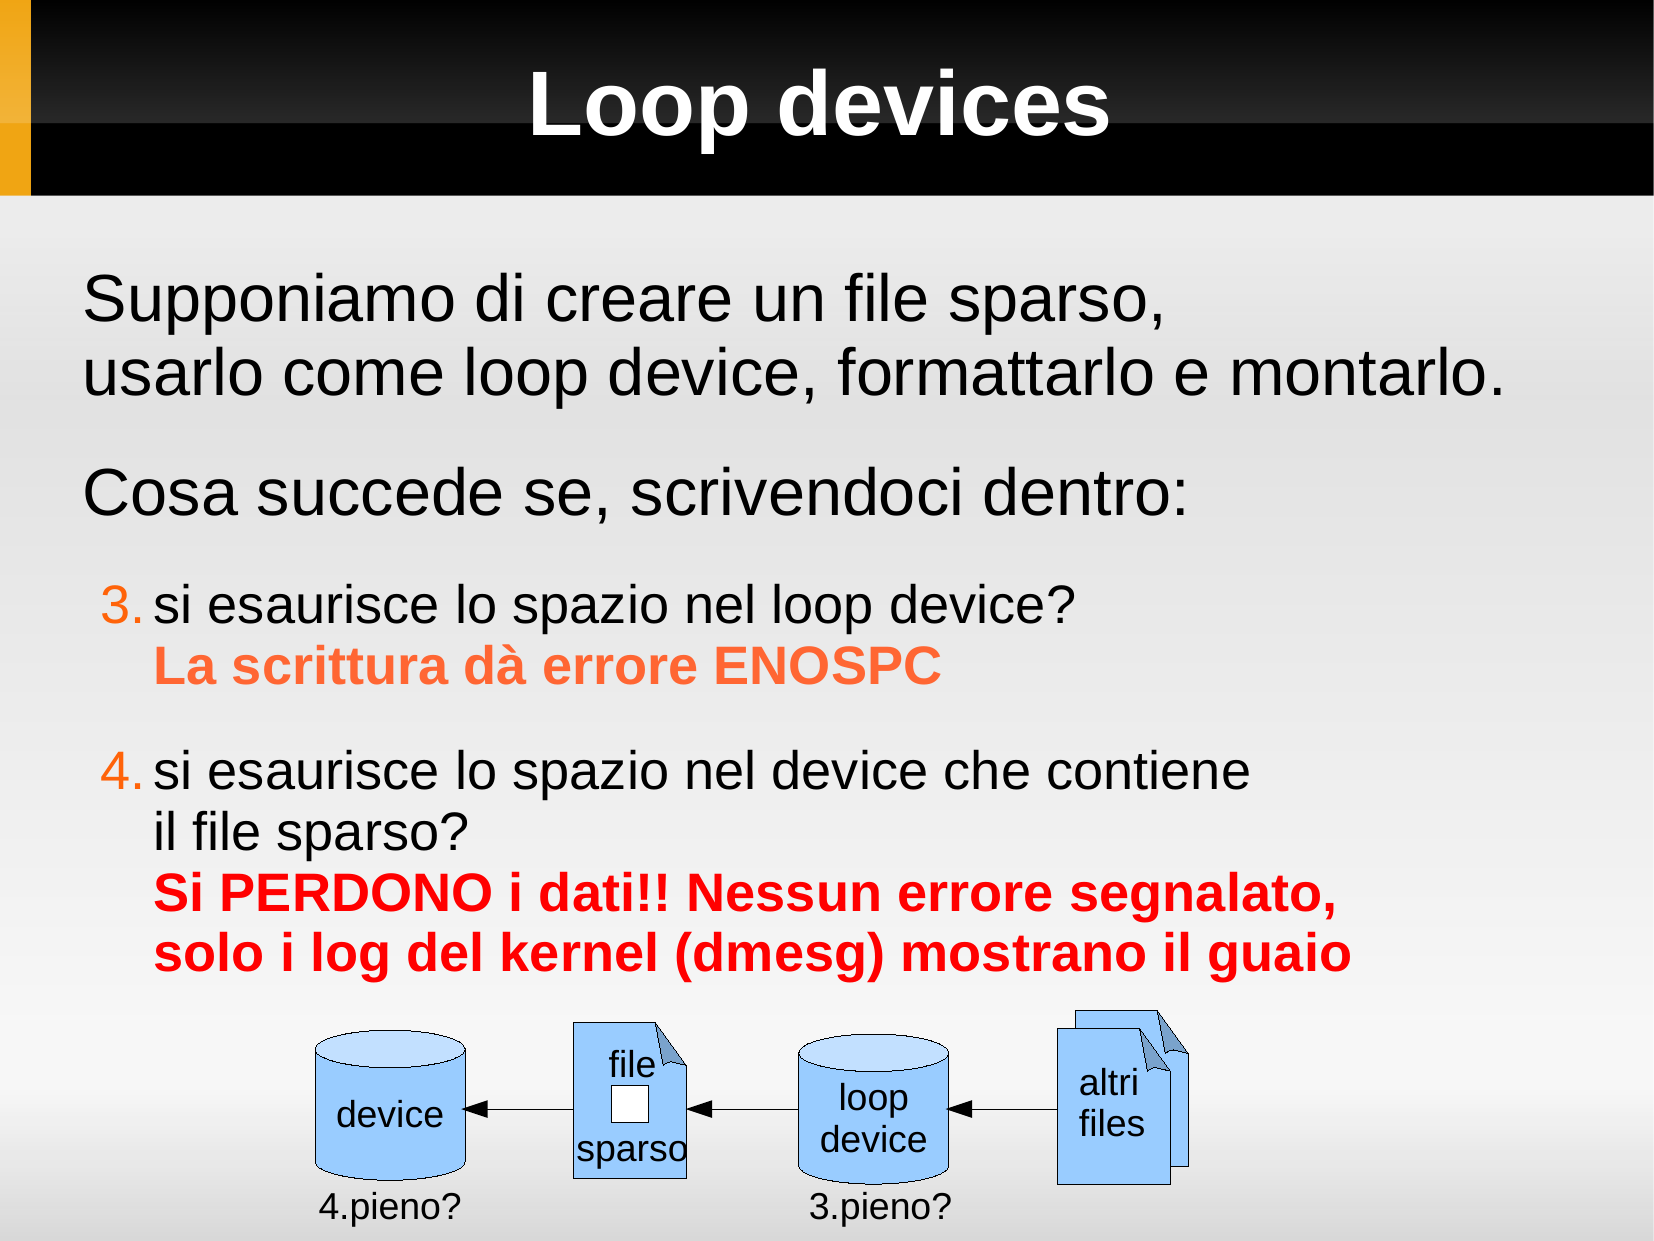

# Loop devices
Supponiamo di creare un file sparso,
usarlo come loop device, formattarlo e montarlo.
Cosa succede se, scrivendoci dentro:
si esaurisce lo spazio nel loop device?
La scrittura dà errore ENOSPC
si esaurisce lo spazio nel device che contiene
il file sparso?
Si PERDONO i dati!! Nessun errore segnalato,
solo i log del kernel (dmesg) mostrano il guaio
device
loop
device
file
sparso
altri
files
4.pieno?
3.pieno?